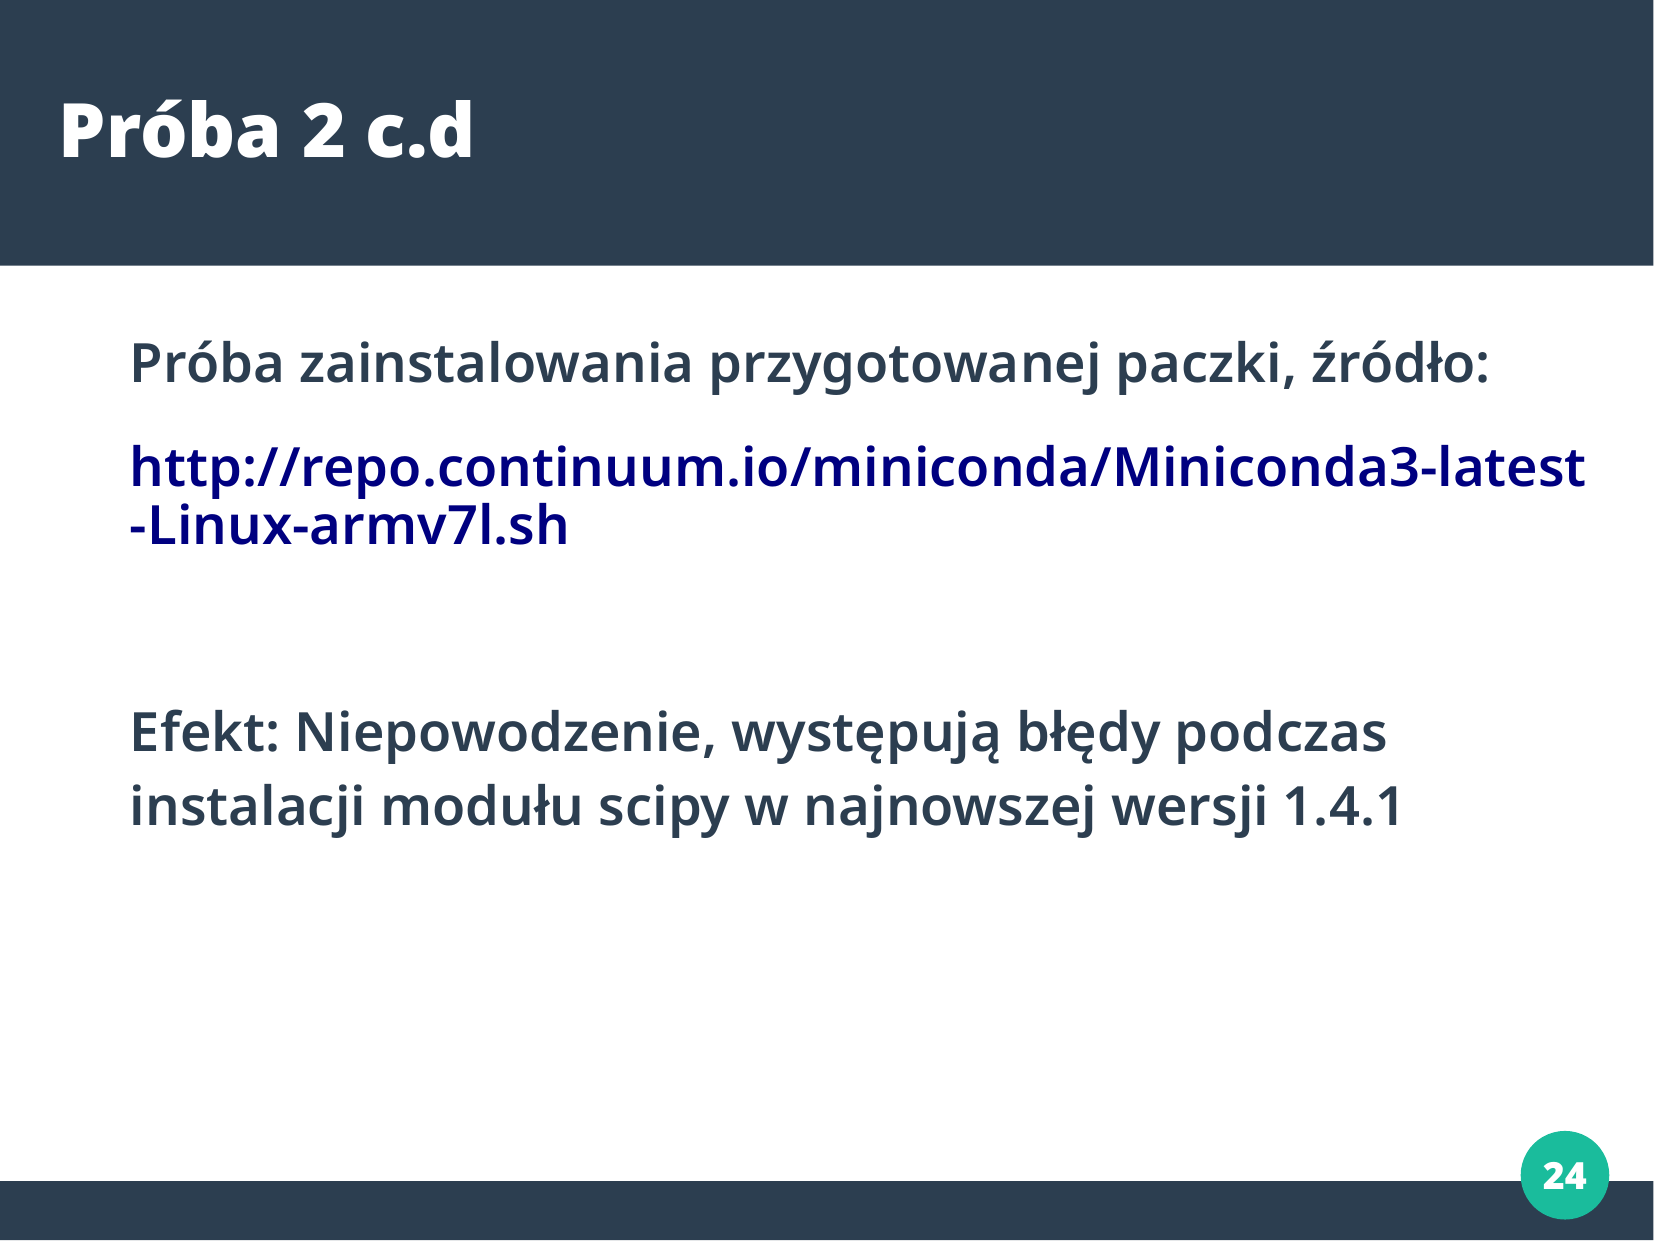

# Próba 2 c.d
Próba zainstalowania przygotowanej paczki, źródło:
http://repo.continuum.io/miniconda/Miniconda3-latest-Linux-armv7l.sh
Efekt: Niepowodzenie, występują błędy podczas instalacji modułu scipy w najnowszej wersji 1.4.1
24